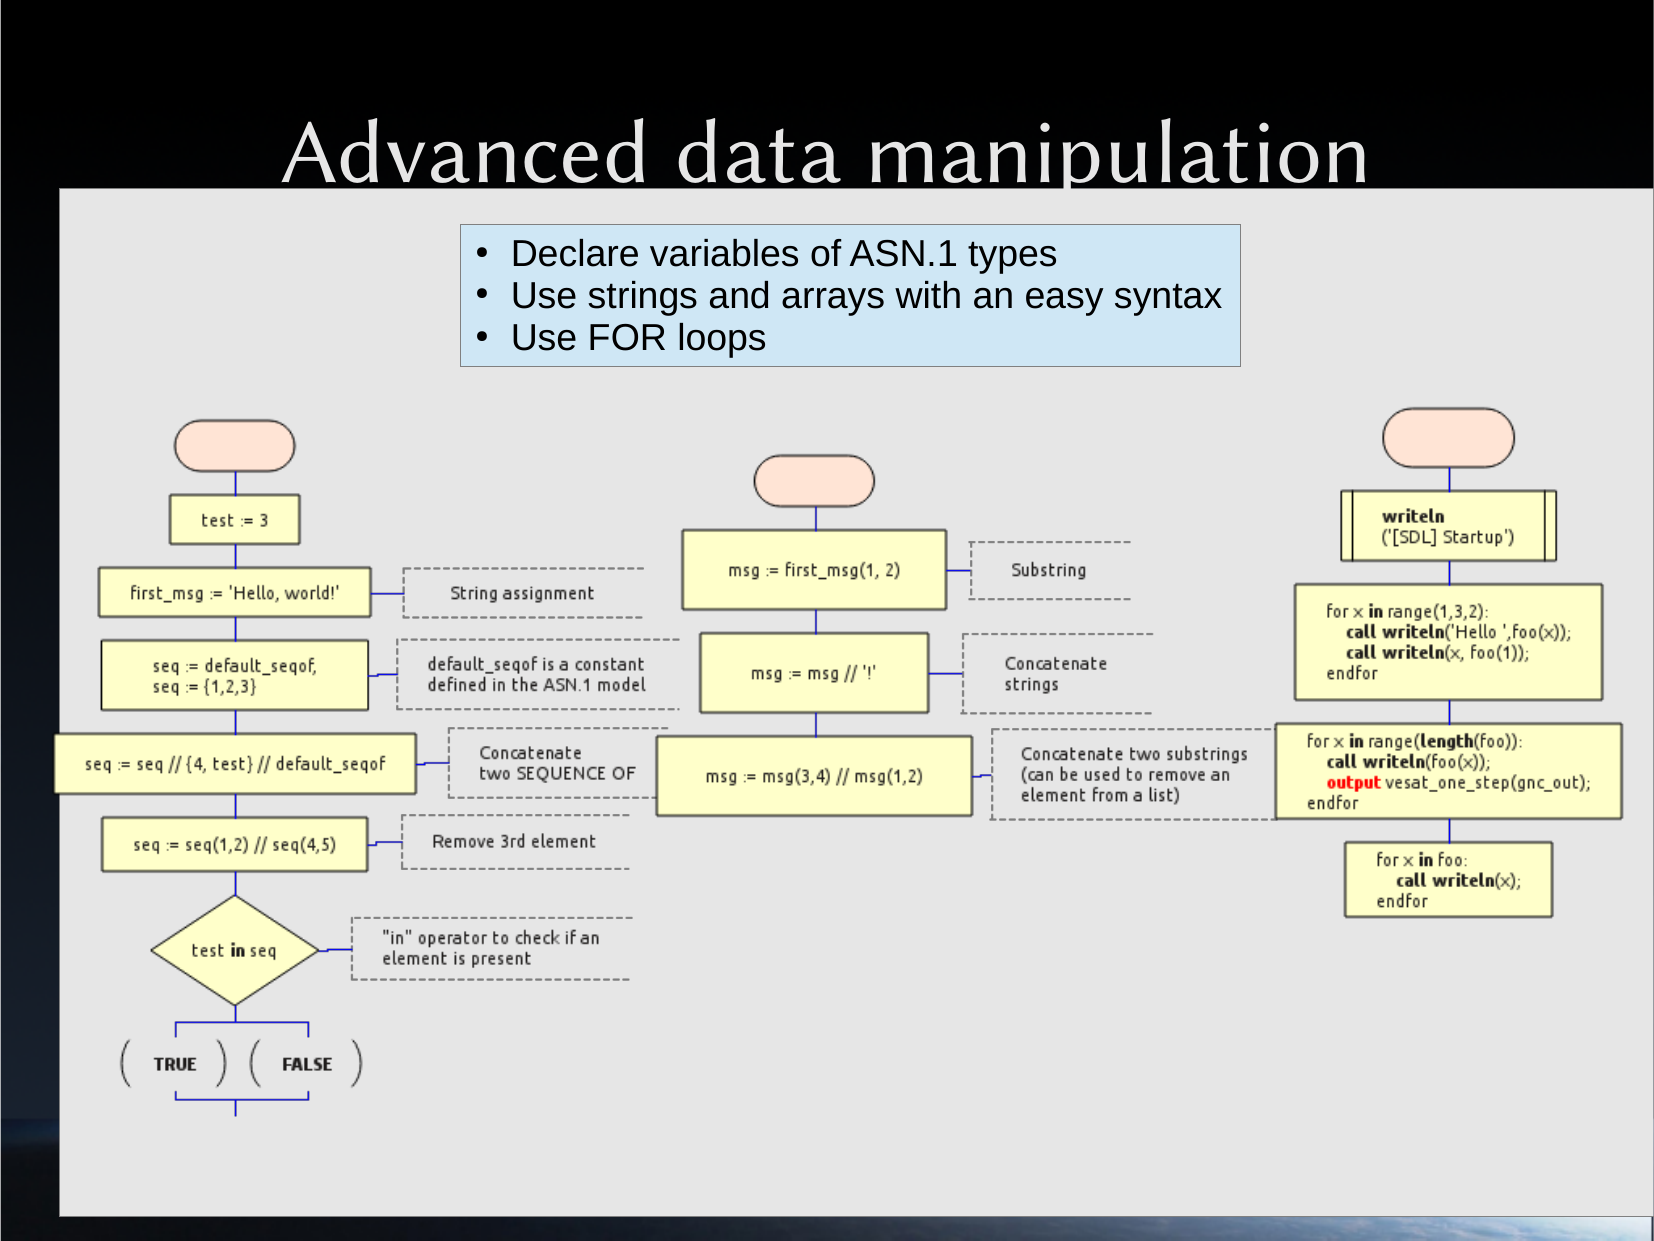

# Advanced data manipulation
Declare variables of ASN.1 types
Use strings and arrays with an easy syntax
Use FOR loops